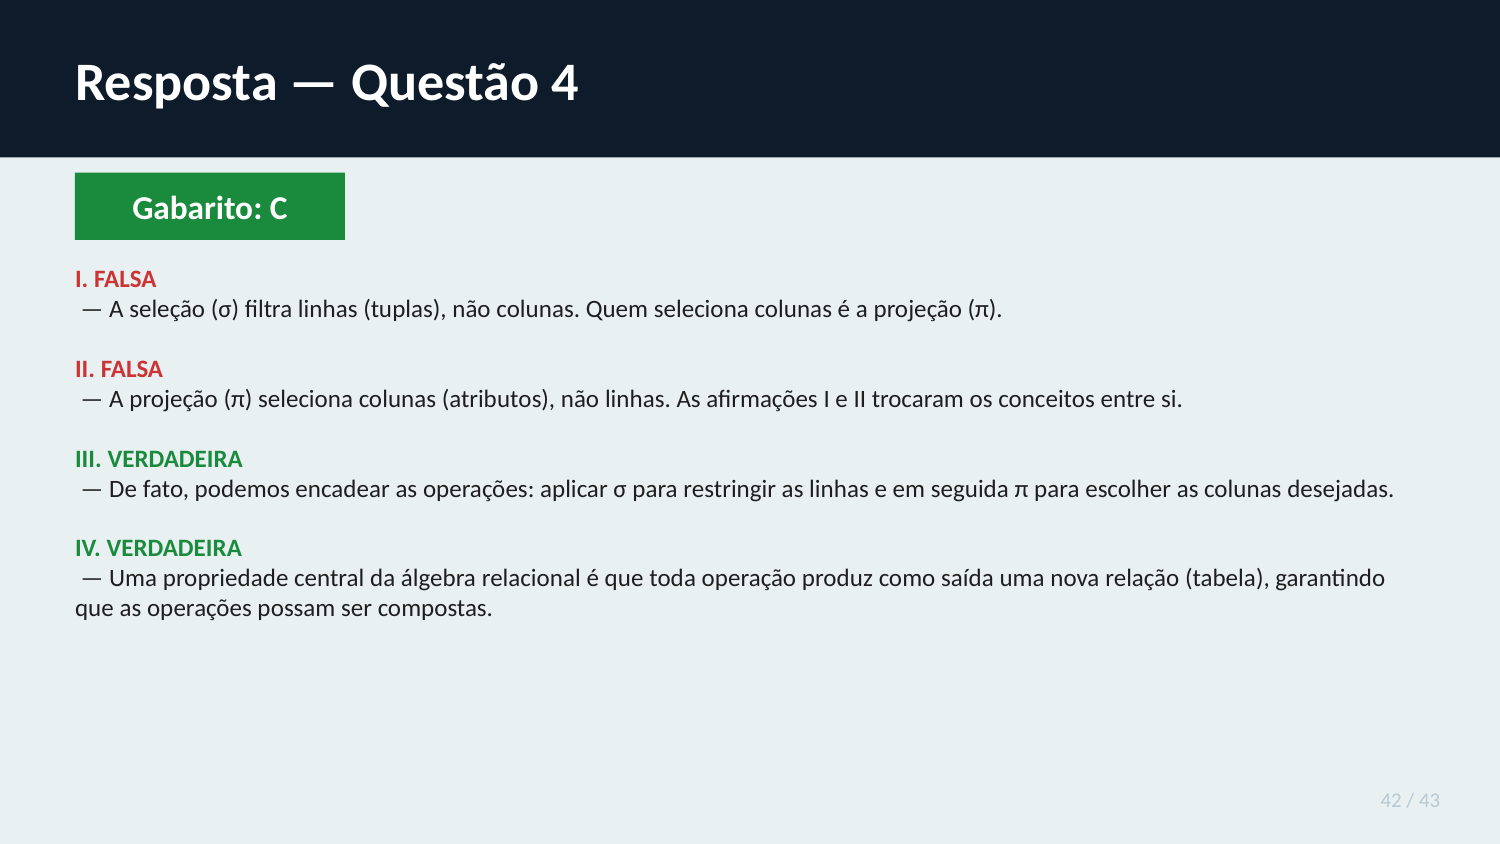

Resposta — Questão 4
Gabarito: C
I. FALSA
 — A seleção (σ) filtra linhas (tuplas), não colunas. Quem seleciona colunas é a projeção (π).
II. FALSA
 — A projeção (π) seleciona colunas (atributos), não linhas. As afirmações I e II trocaram os conceitos entre si.
III. VERDADEIRA
 — De fato, podemos encadear as operações: aplicar σ para restringir as linhas e em seguida π para escolher as colunas desejadas.
IV. VERDADEIRA
 — Uma propriedade central da álgebra relacional é que toda operação produz como saída uma nova relação (tabela), garantindo que as operações possam ser compostas.
42 / 43